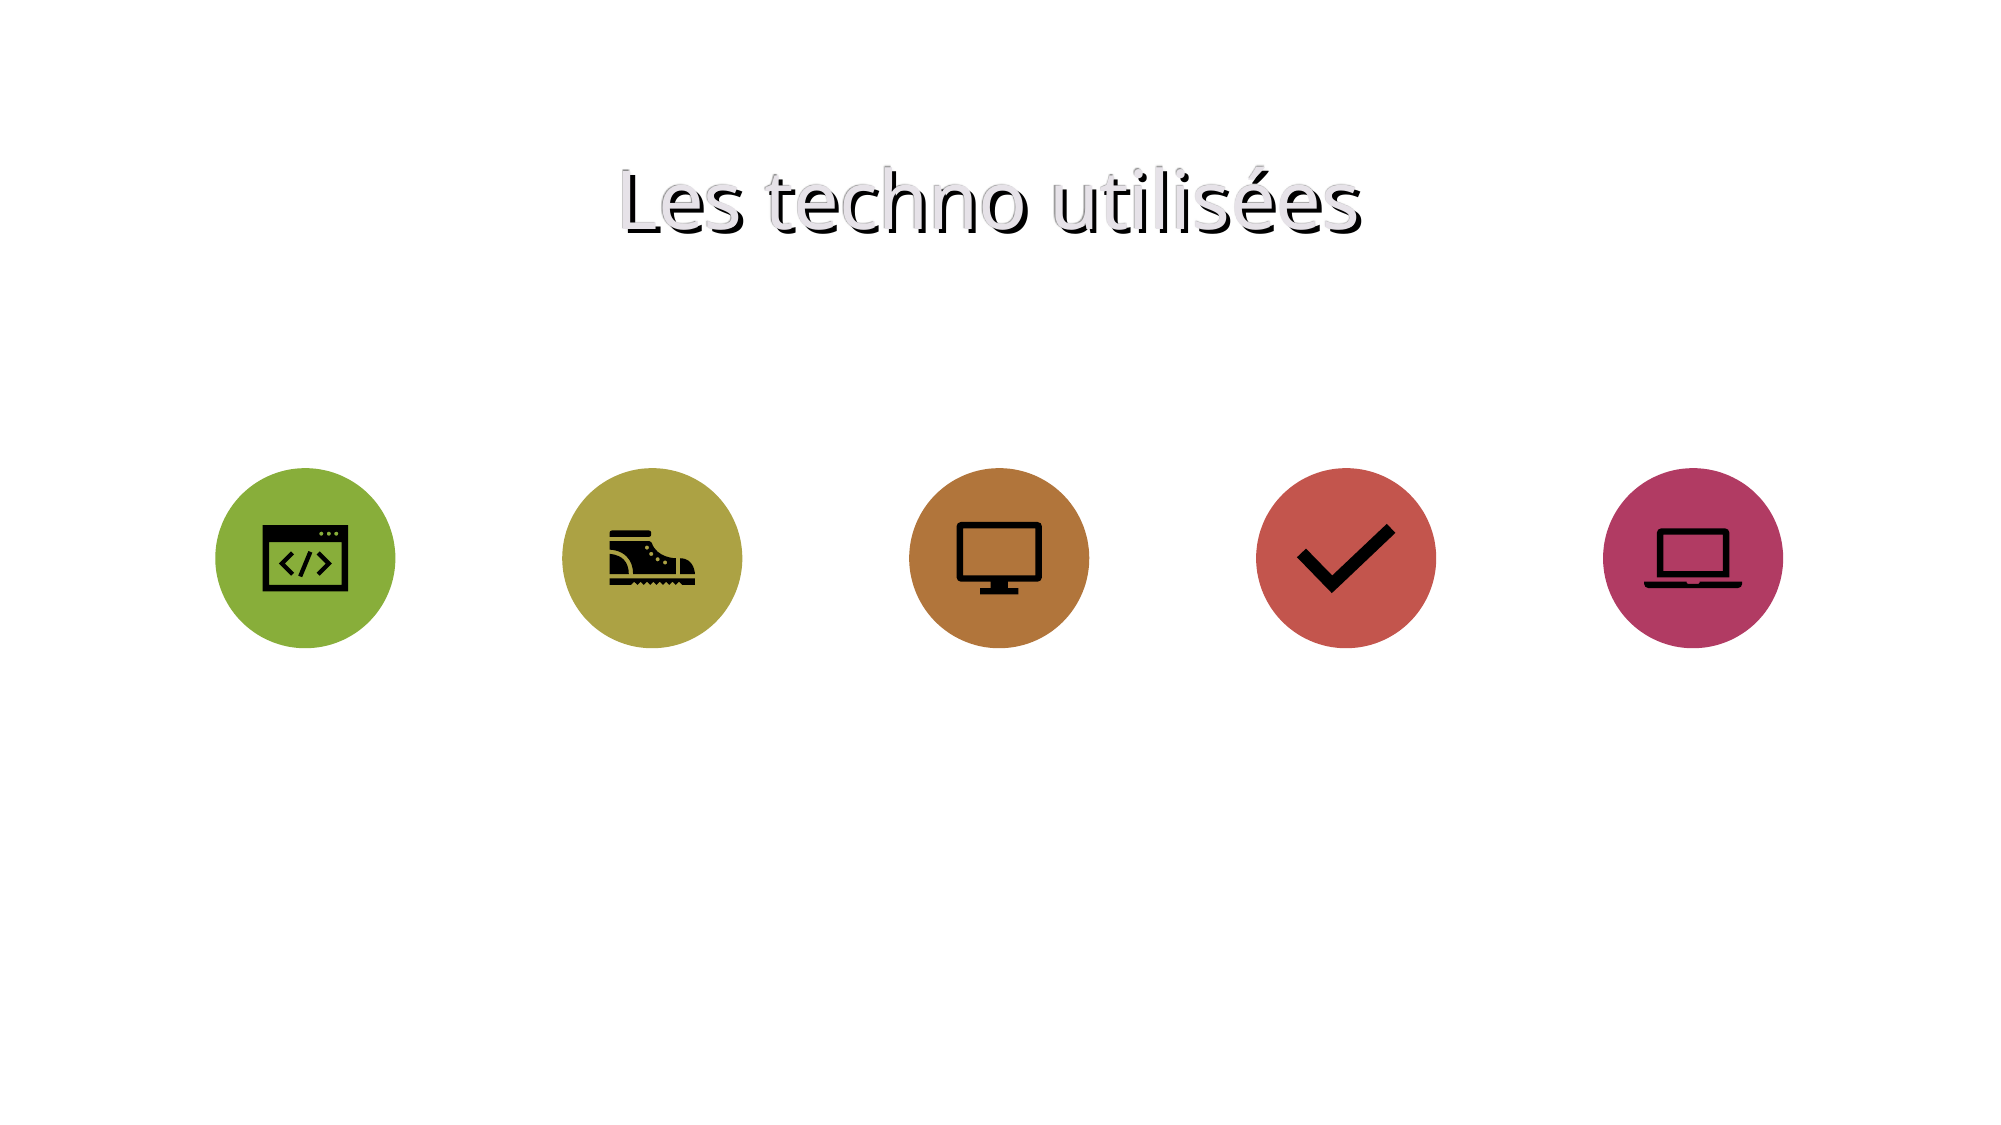

# Les techno utilisées
HTML
CSS / BOOTSTRAP
PHP
MYSQL
JAVASCRIPT